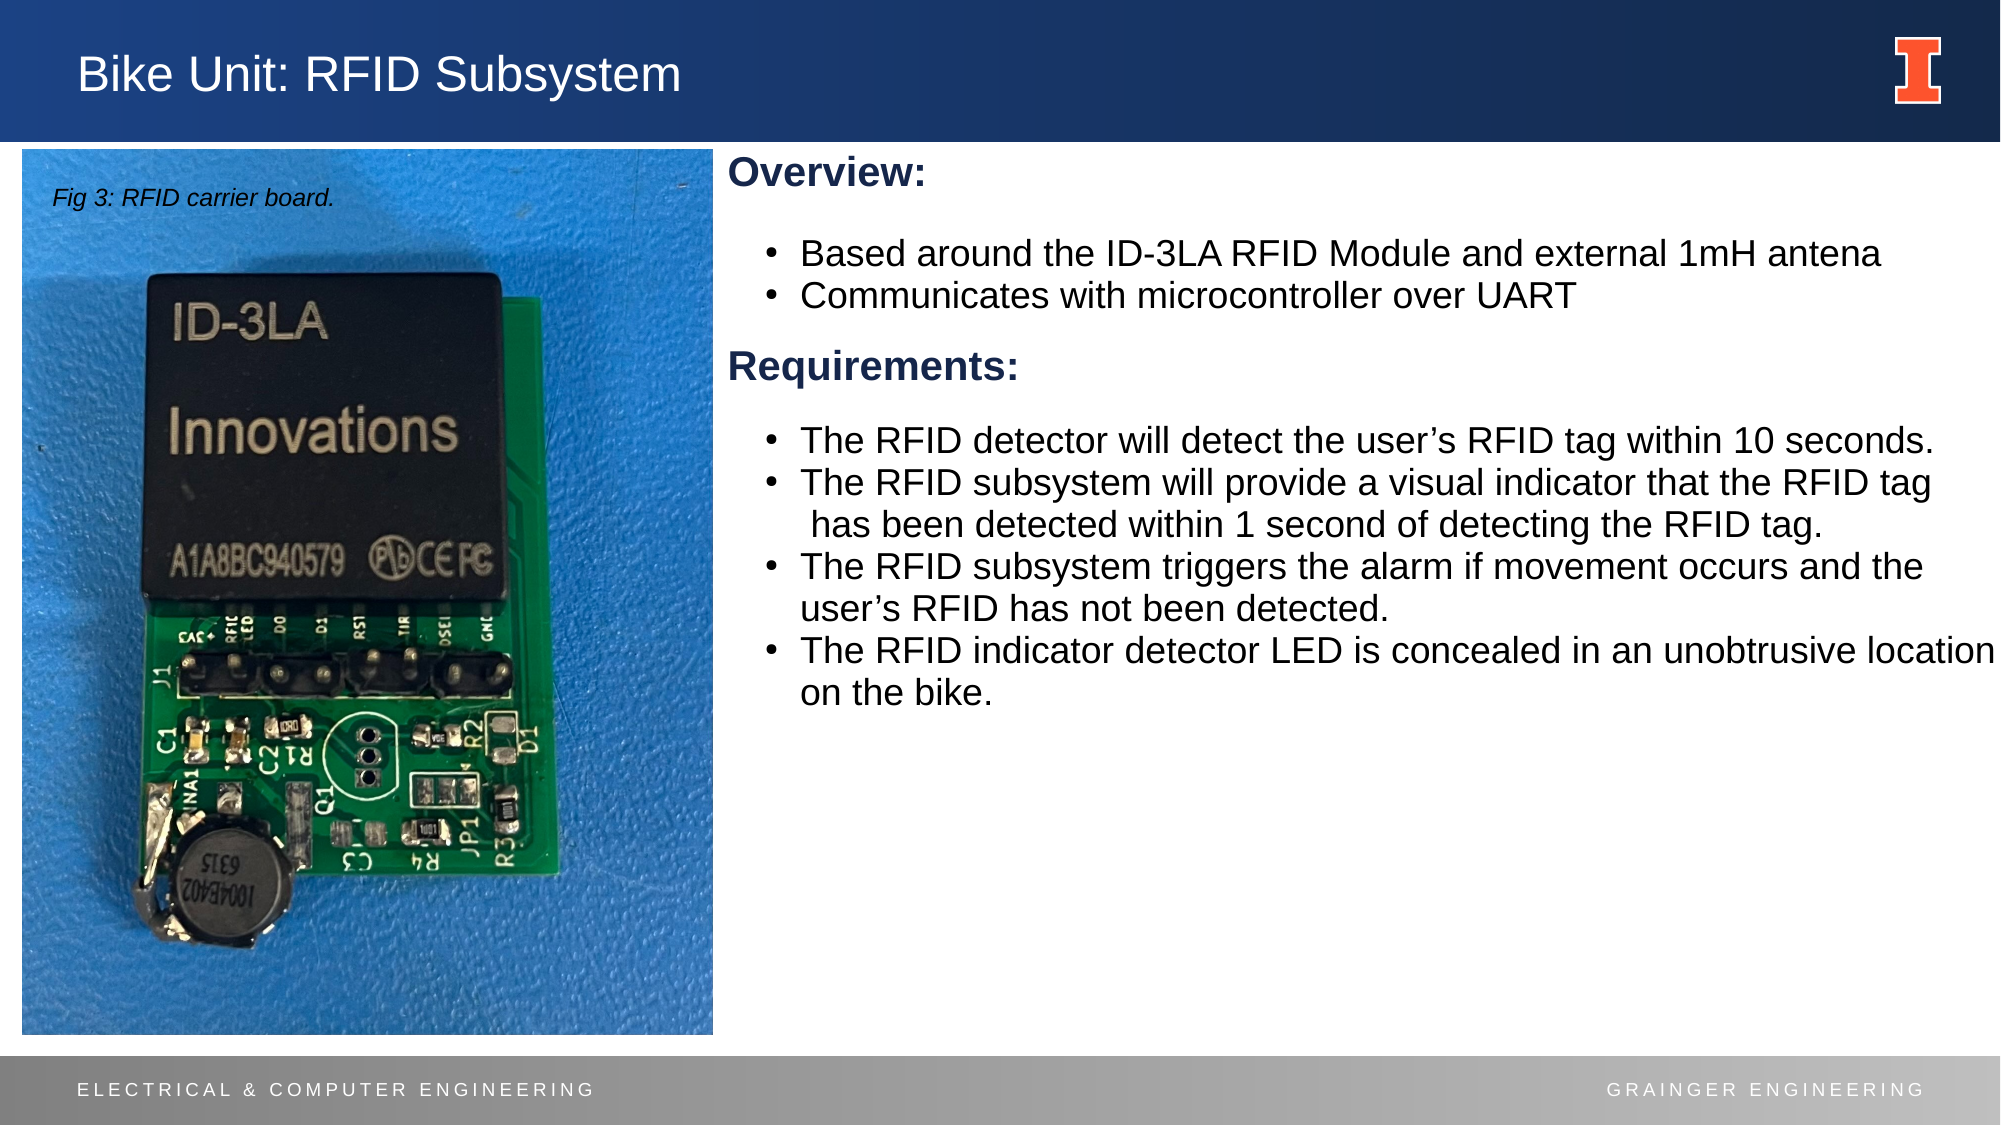

Bike Unit: RFID Subsystem
Overview:
Fig 3: RFID carrier board.
Based around the ID-3LA RFID Module and external 1mH antena
Communicates with microcontroller over UART
Requirements:
The RFID detector will detect the user’s RFID tag within 10 seconds.
The RFID subsystem will provide a visual indicator that the RFID tag
 has been detected within 1 second of detecting the RFID tag.
The RFID subsystem triggers the alarm if movement occurs and the
user’s RFID has not been detected.
The RFID indicator detector LED is concealed in an unobtrusive location
on the bike.
ELECTRICAL & COMPUTER ENGINEERING
GRAINGER ENGINEERING